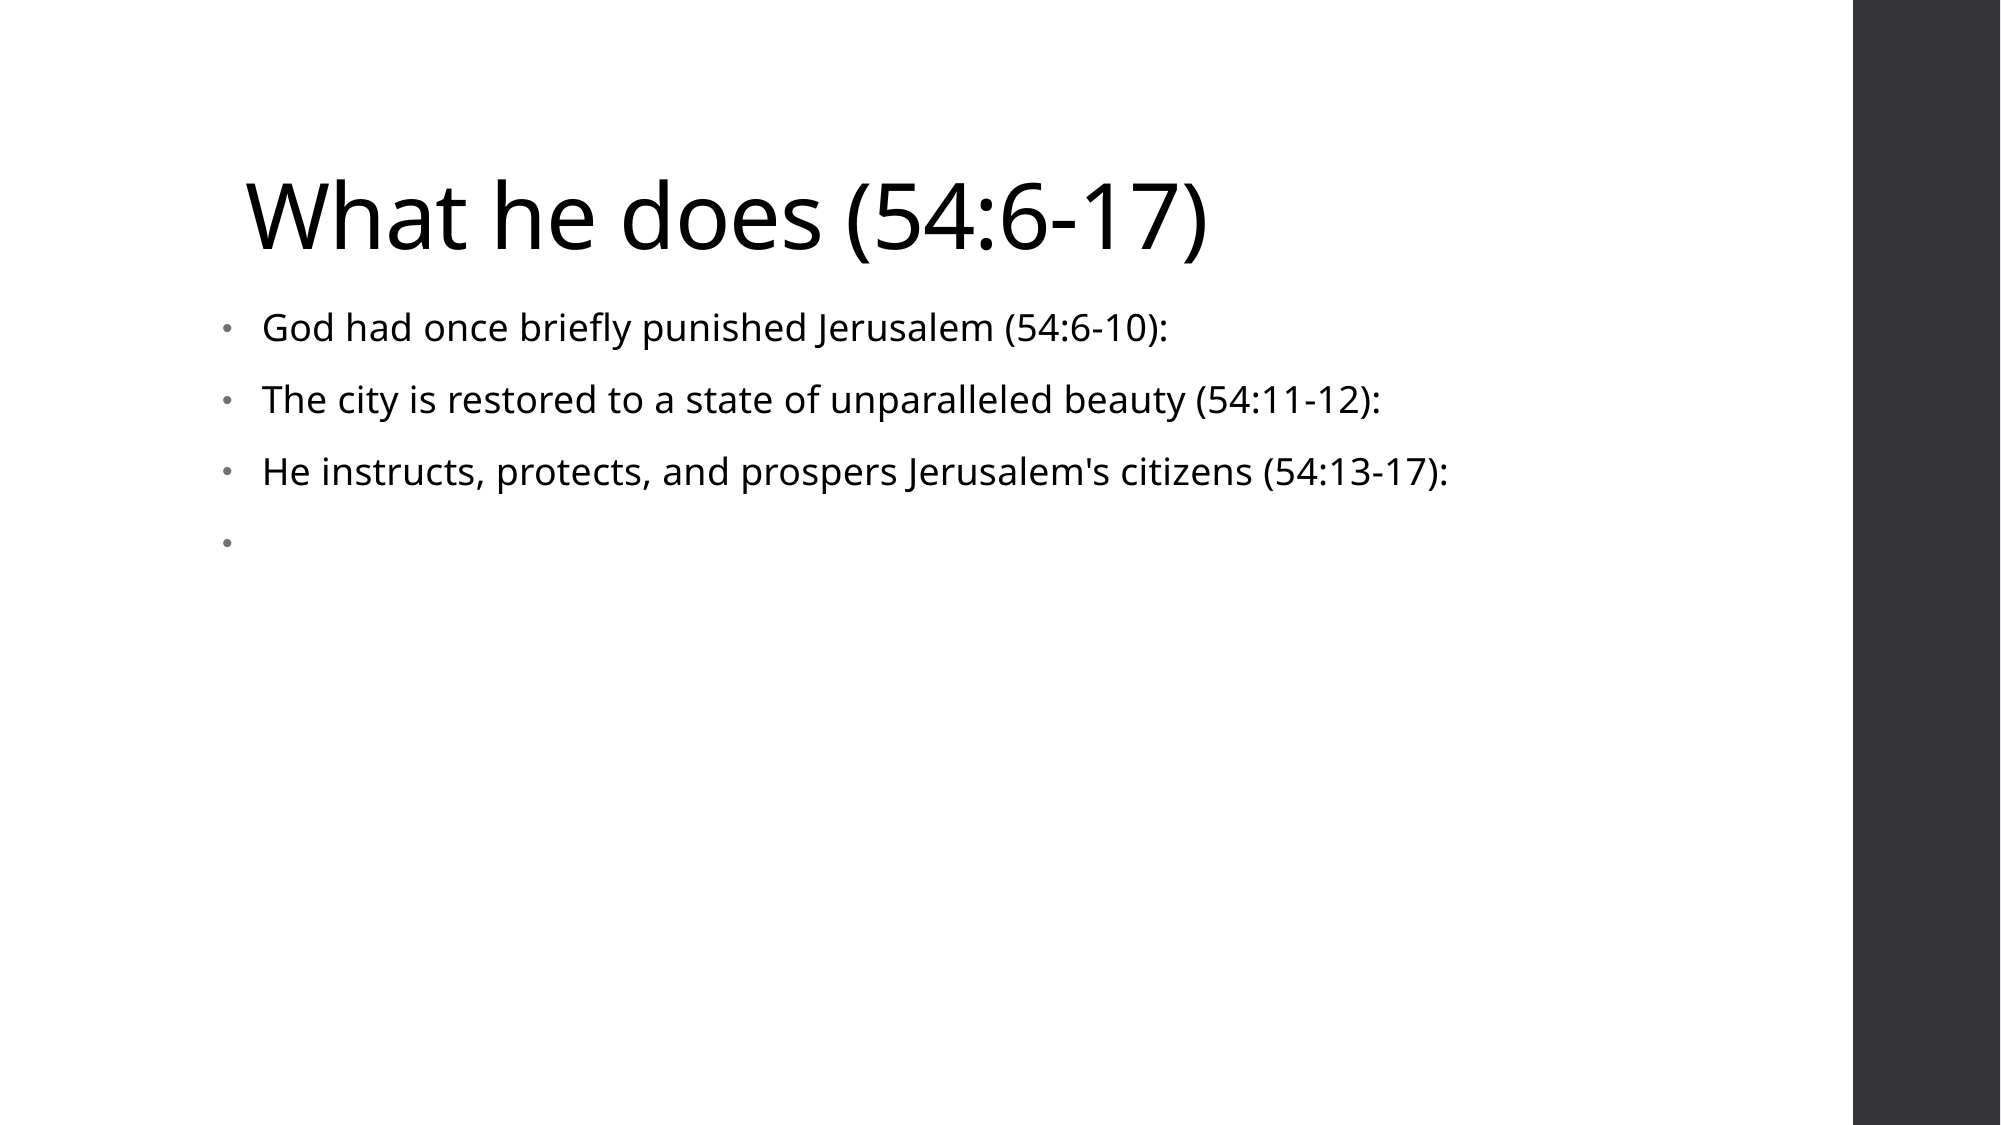

# What he does (54:6-17)
 God had once briefly punished Jerusalem (54:6-10):
 The city is restored to a state of unparalleled beauty (54:11-12):
 He instructs, protects, and prospers Jerusalem's citizens (54:13-17):